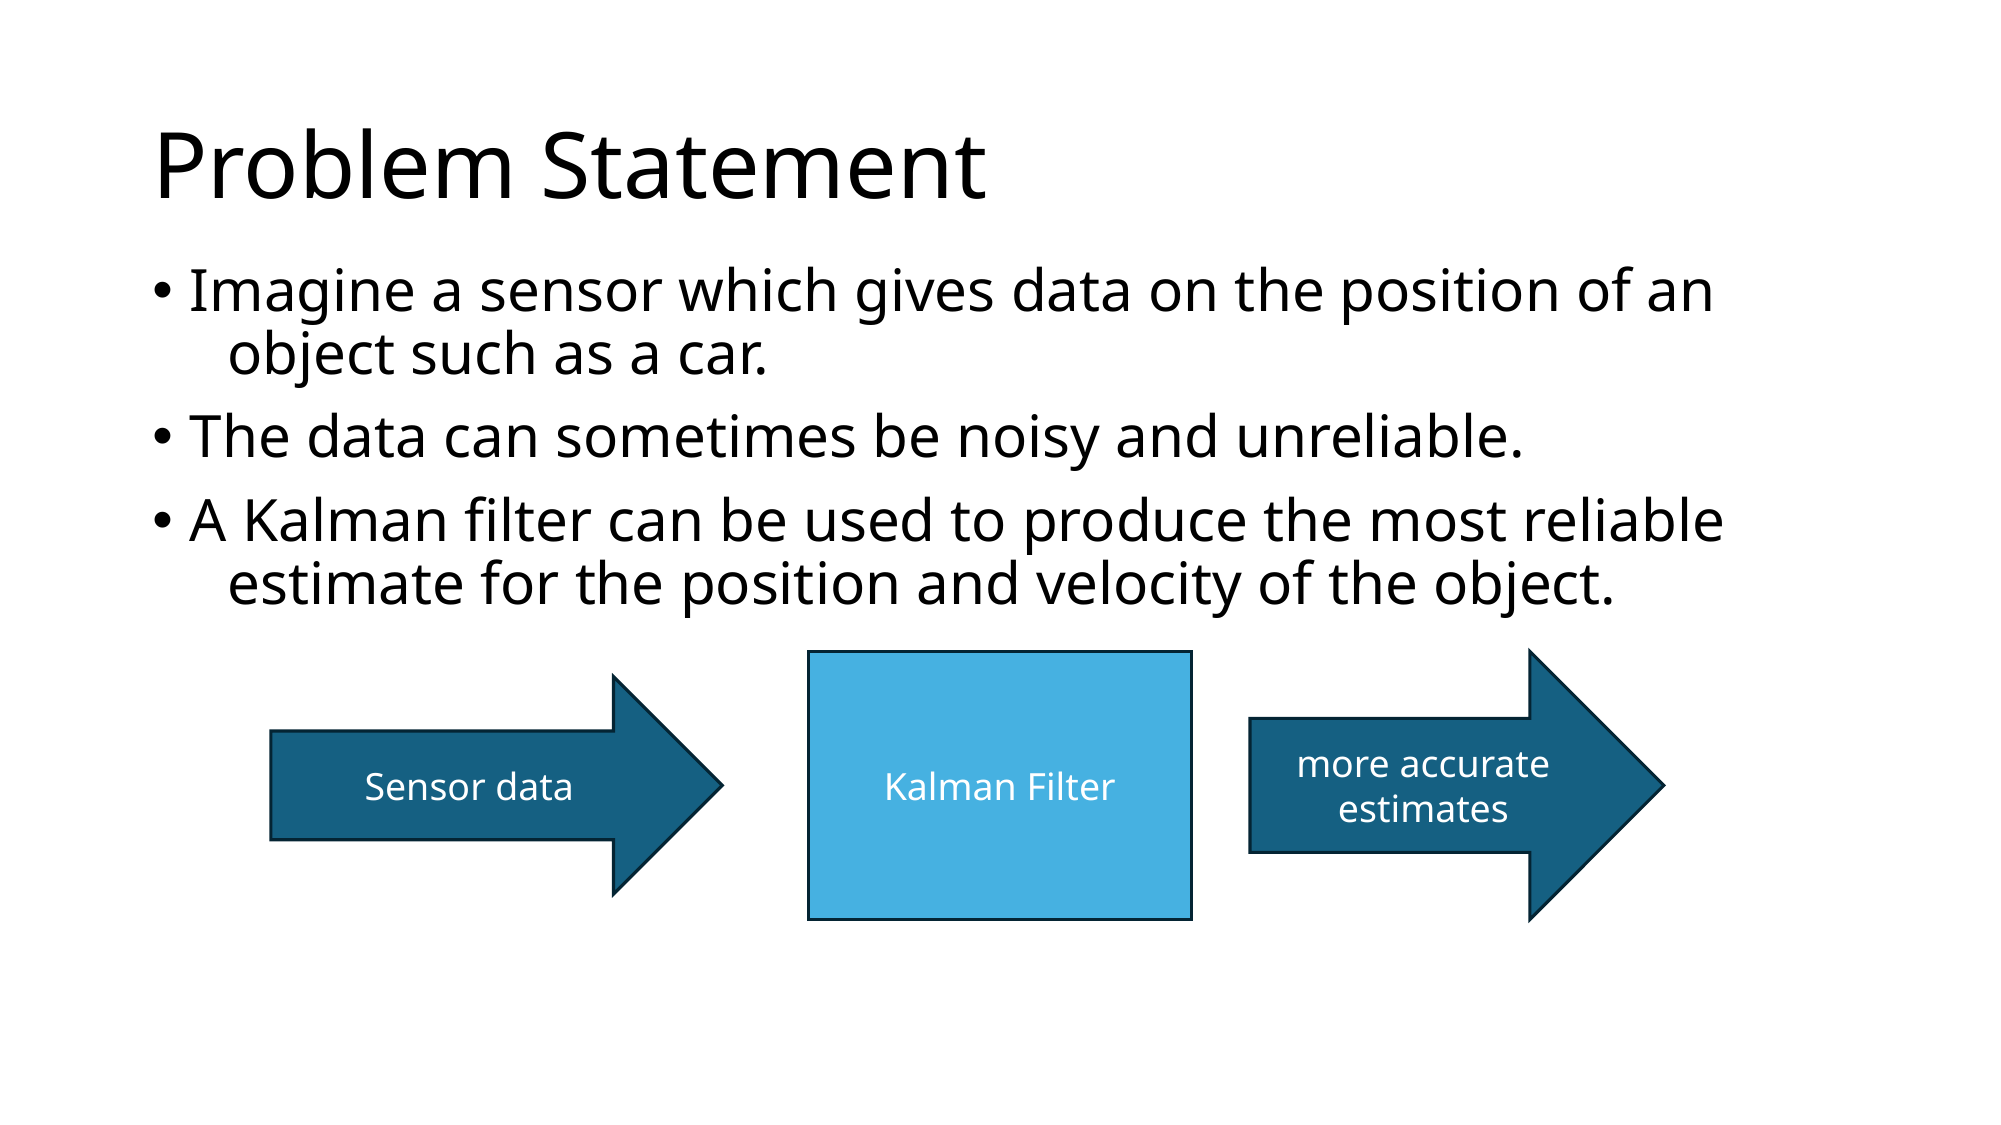

# Problem Statement
Imagine a sensor which gives data on the position of an object such as a car.
The data can sometimes be noisy and unreliable.
A Kalman filter can be used to produce the most reliable estimate for the position and velocity of the object.
Kalman Filter
more accurate estimates
Sensor data